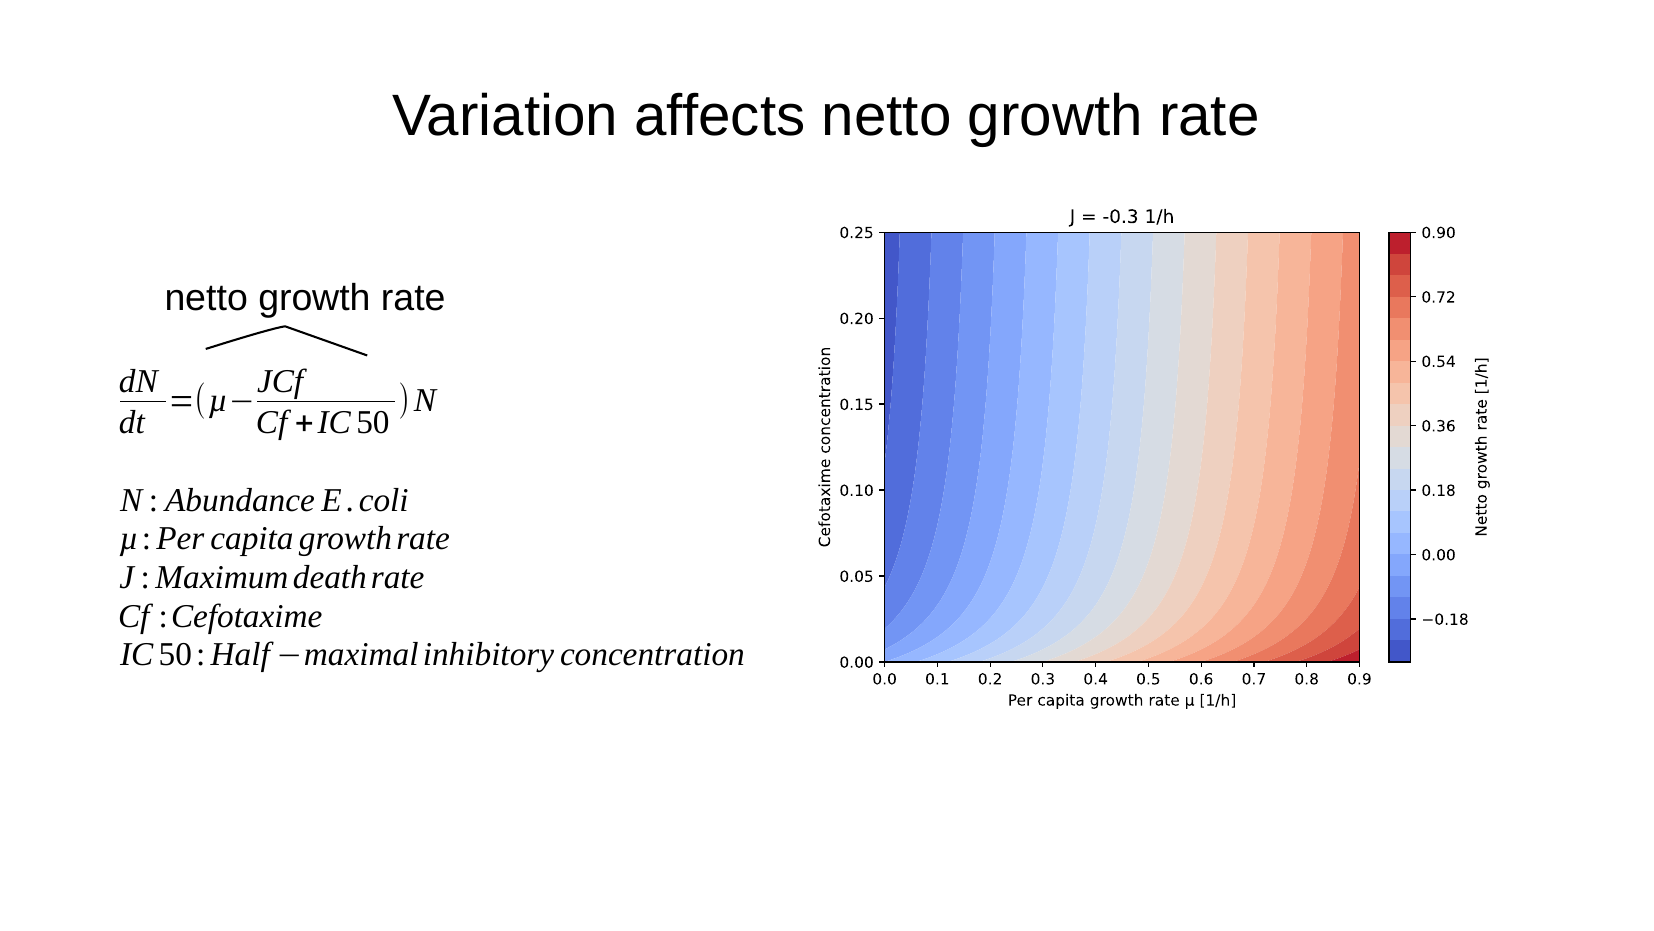

# Variation affects netto growth rate
netto growth rate